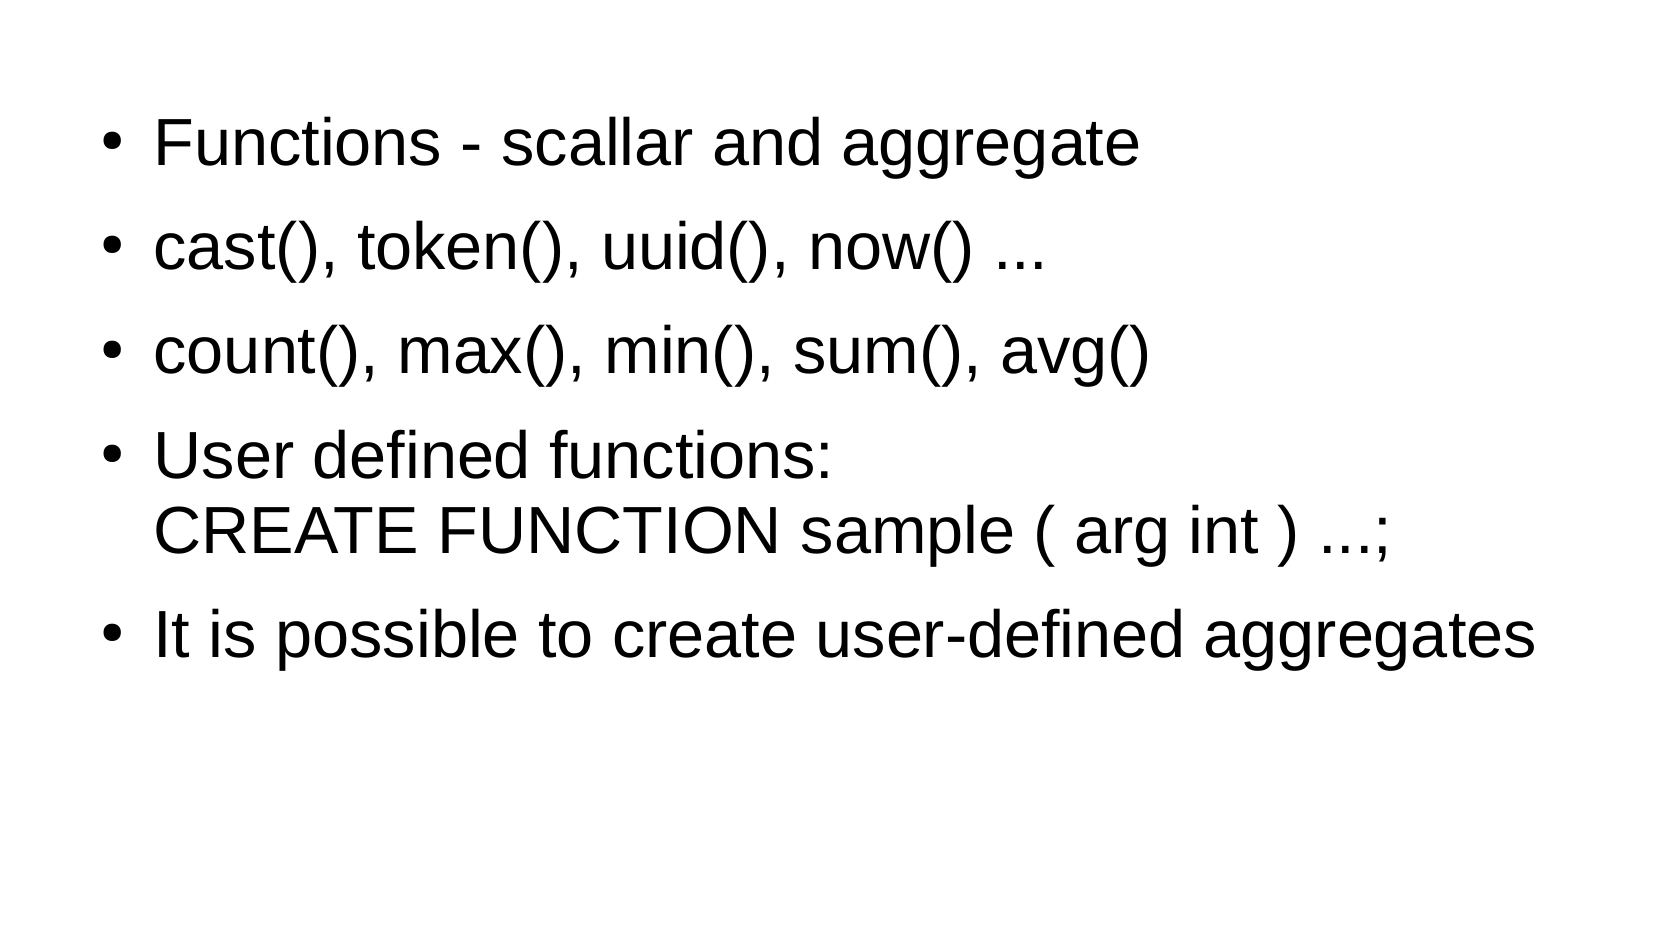

# Functions - scallar and aggregate
cast(), token(), uuid(), now() ...
count(), max(), min(), sum(), avg()
User defined functions:
CREATE FUNCTION sample ( arg int ) ...;
It is possible to create user-defined aggregates